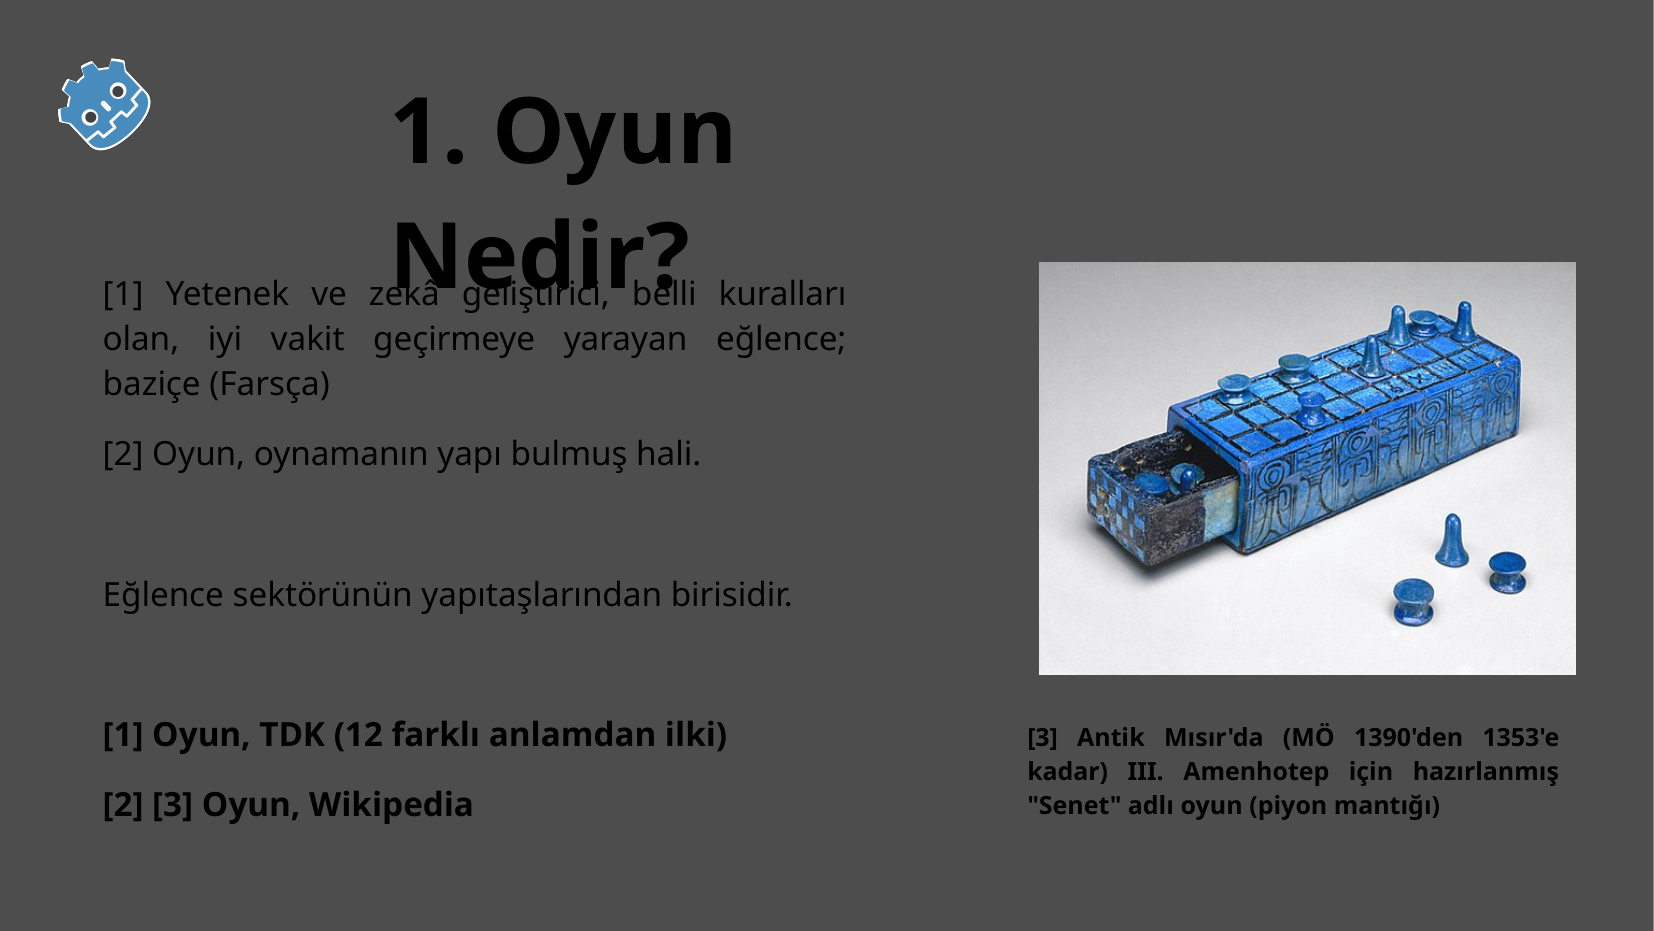

1. Oyun Nedir?
[1] Yetenek ve zekâ geliştirici, belli kuralları olan, iyi vakit geçirmeye yarayan eğlence; baziçe (Farsça)
[2] Oyun, oynamanın yapı bulmuş hali.
Eğlence sektörünün yapıtaşlarından birisidir.
[1] Oyun, TDK (12 farklı anlamdan ilki)
[2] [3] Oyun, Wikipedia
[3] Antik Mısır'da (MÖ 1390'den 1353'e kadar) III. Amenhotep için hazırlanmış "Senet" adlı oyun (piyon mantığı)